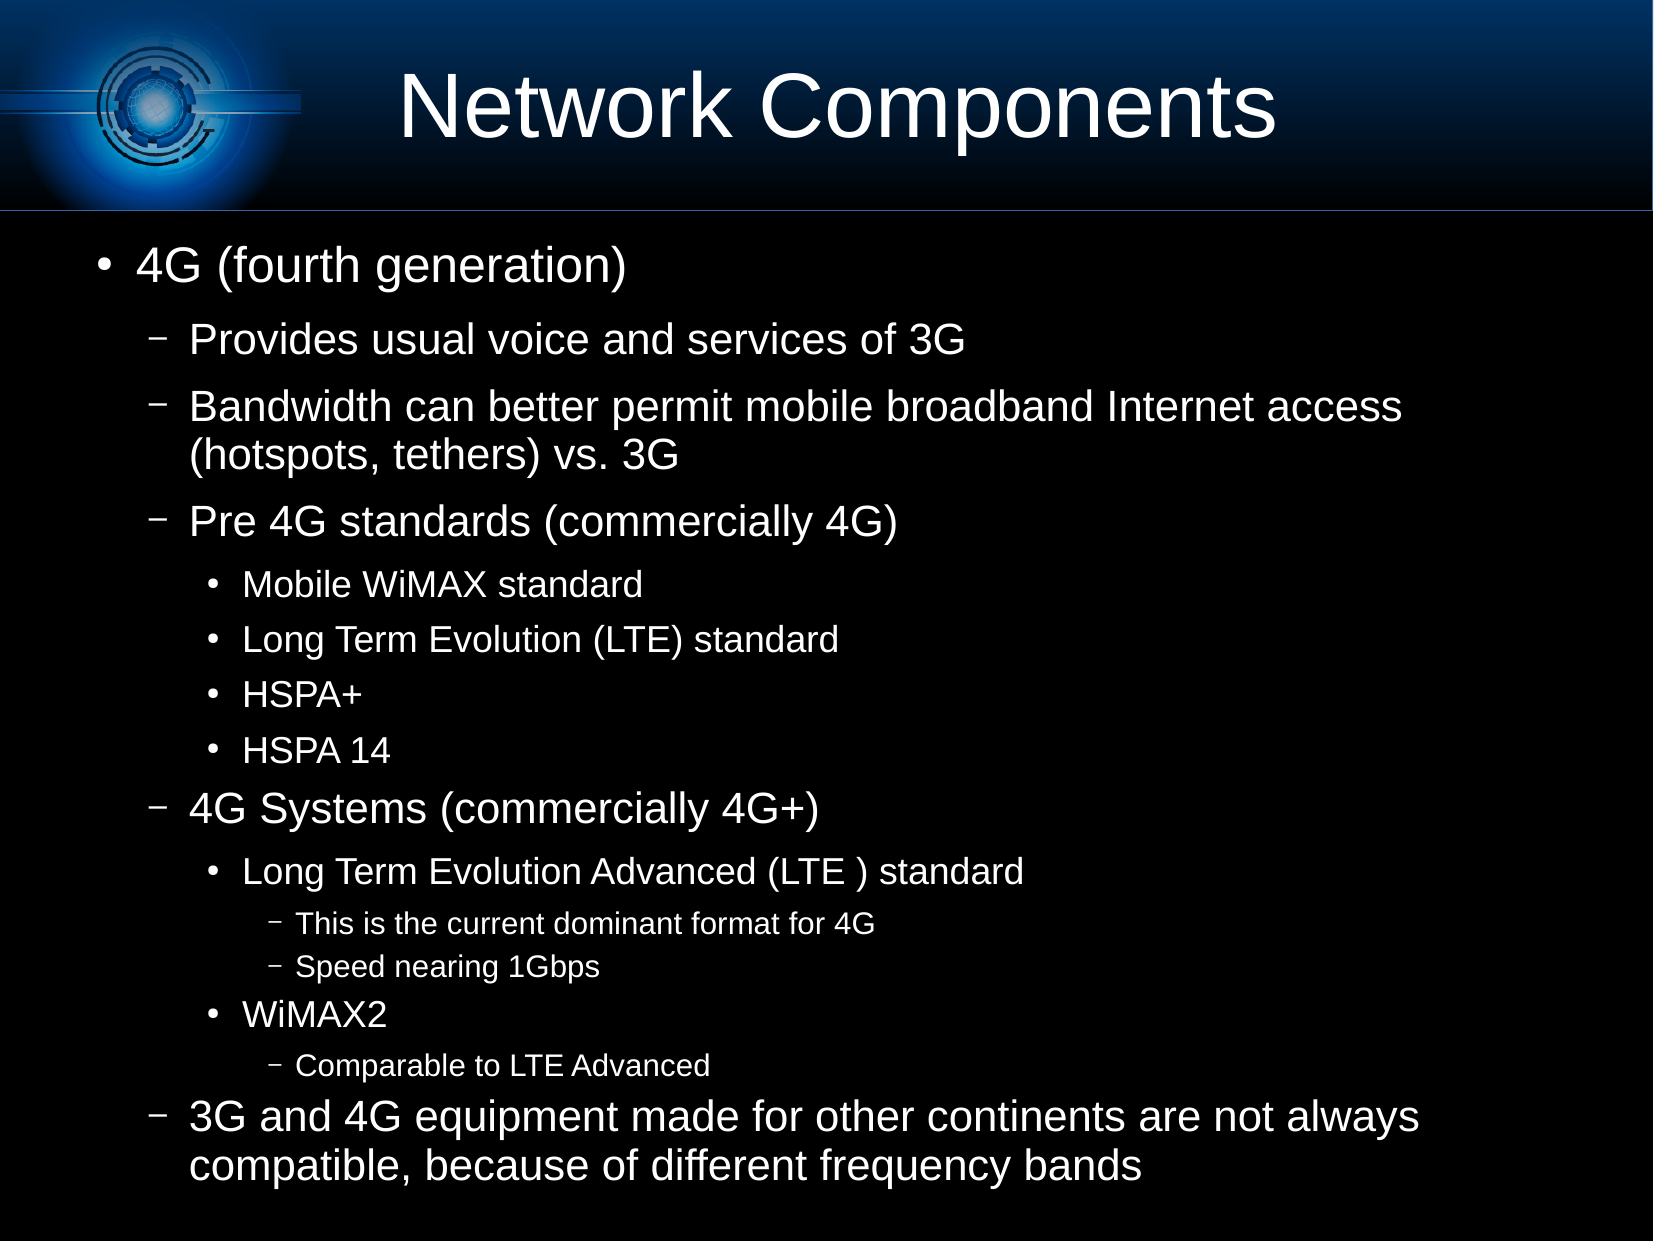

# Network Components
4G (fourth generation)
Provides usual voice and services of 3G
Bandwidth can better permit mobile broadband Internet access (hotspots, tethers) vs. 3G
Pre 4G standards (commercially 4G)
Mobile WiMAX standard
Long Term Evolution (LTE) standard
HSPA+
HSPA 14
4G Systems (commercially 4G+)
Long Term Evolution Advanced (LTE ) standard
This is the current dominant format for 4G
Speed nearing 1Gbps
WiMAX2
Comparable to LTE Advanced
3G and 4G equipment made for other continents are not always compatible, because of different frequency bands